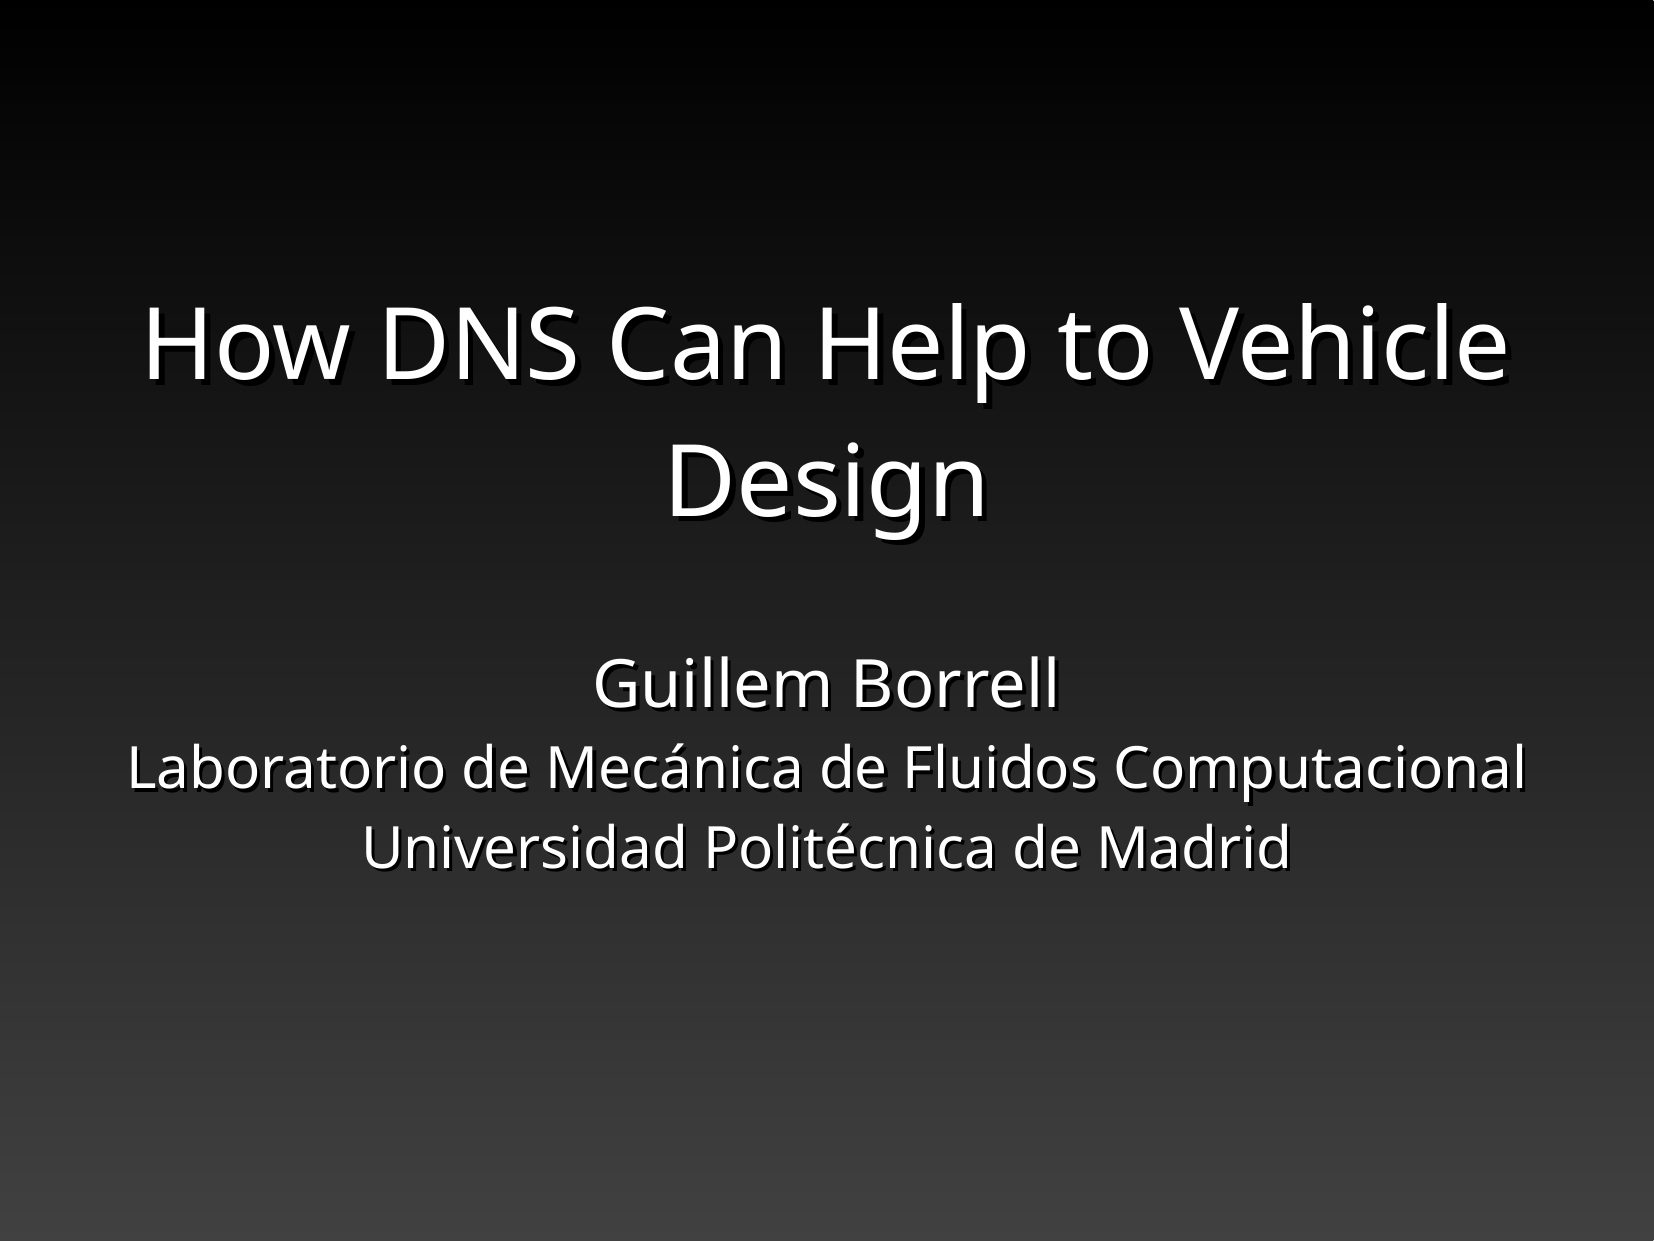

# How DNS Can Help to Vehicle Design
Guillem Borrell
Laboratorio de Mecánica de Fluidos Computacional
Universidad Politécnica de Madrid